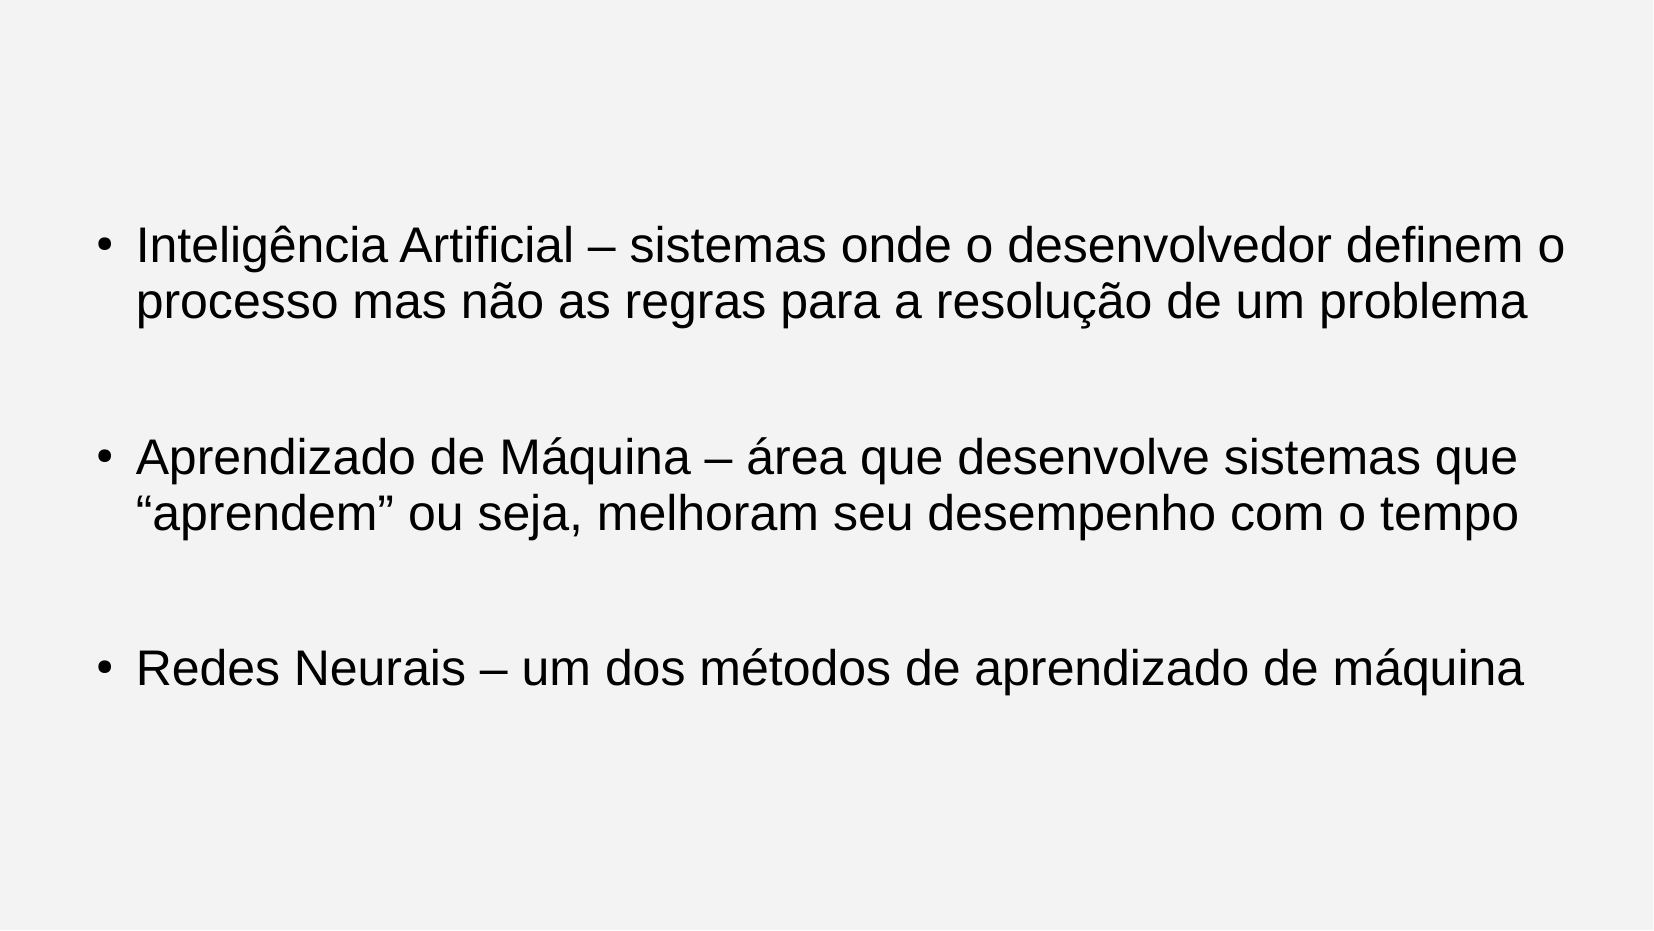

#
Inteligência Artificial – sistemas onde o desenvolvedor definem o processo mas não as regras para a resolução de um problema
Aprendizado de Máquina – área que desenvolve sistemas que “aprendem” ou seja, melhoram seu desempenho com o tempo
Redes Neurais – um dos métodos de aprendizado de máquina